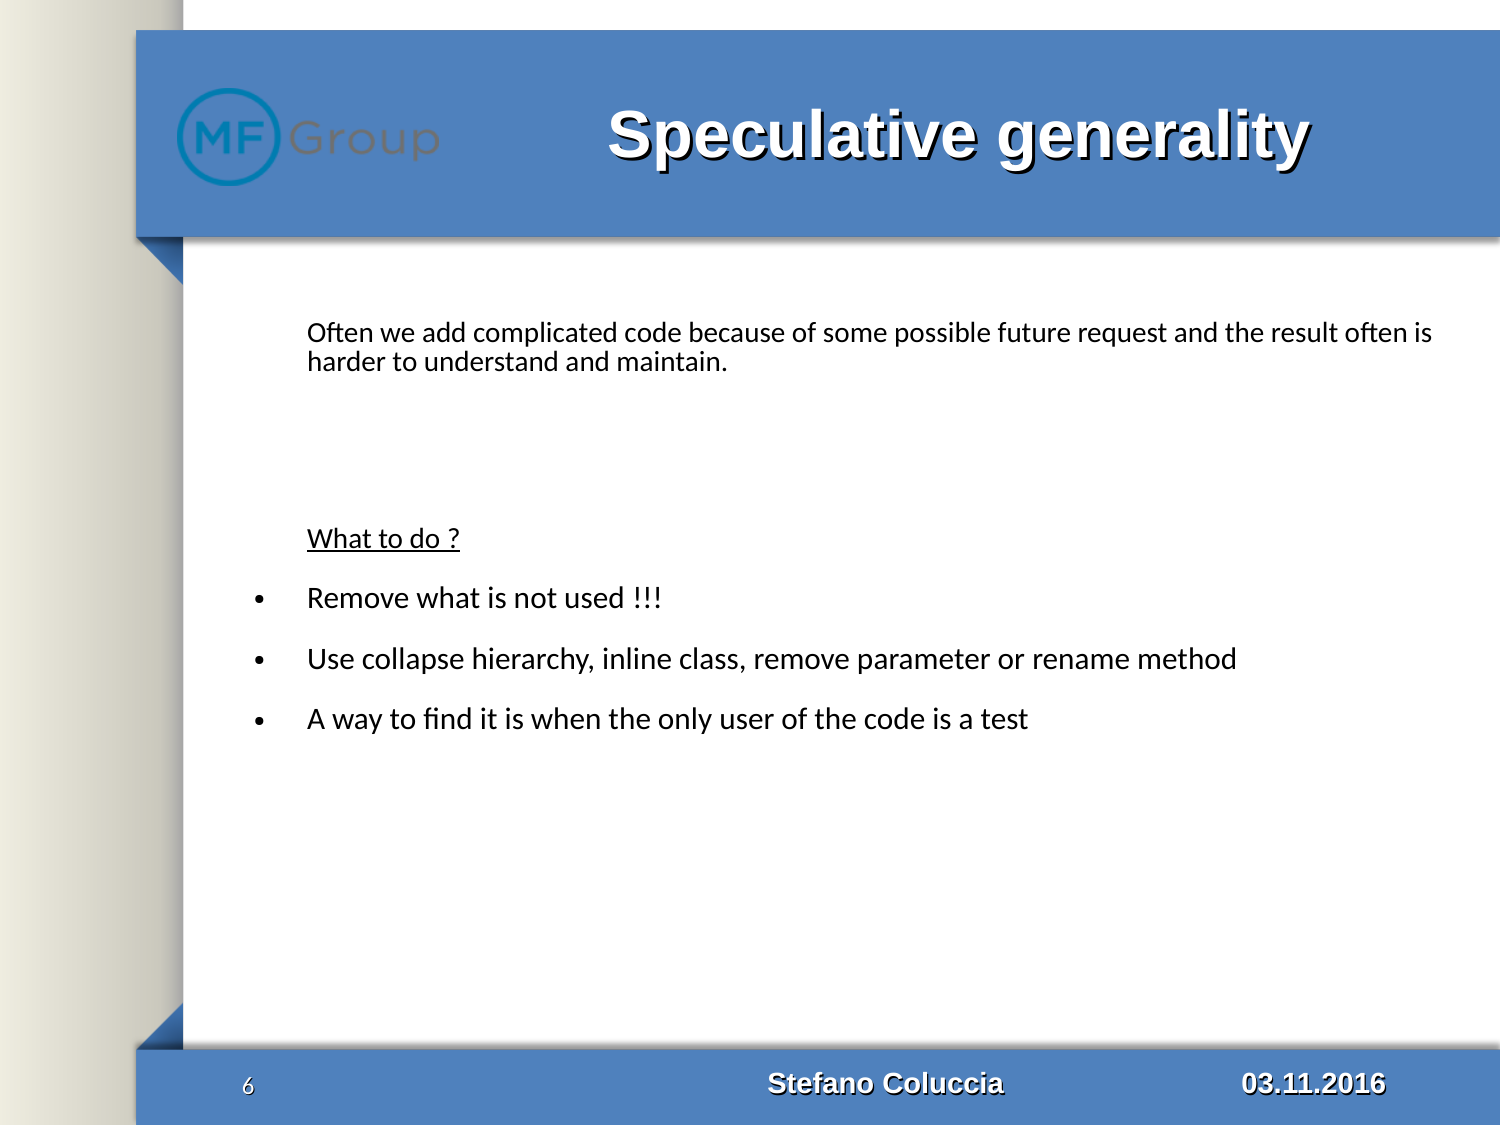

# Speculative generality
Often we add complicated code because of some possible future request and the result often is harder to understand and maintain.
What to do ?
Remove what is not used !!!
Use collapse hierarchy, inline class, remove parameter or rename method
A way to find it is when the only user of the code is a test
6
Stefano Coluccia
03.11.2016